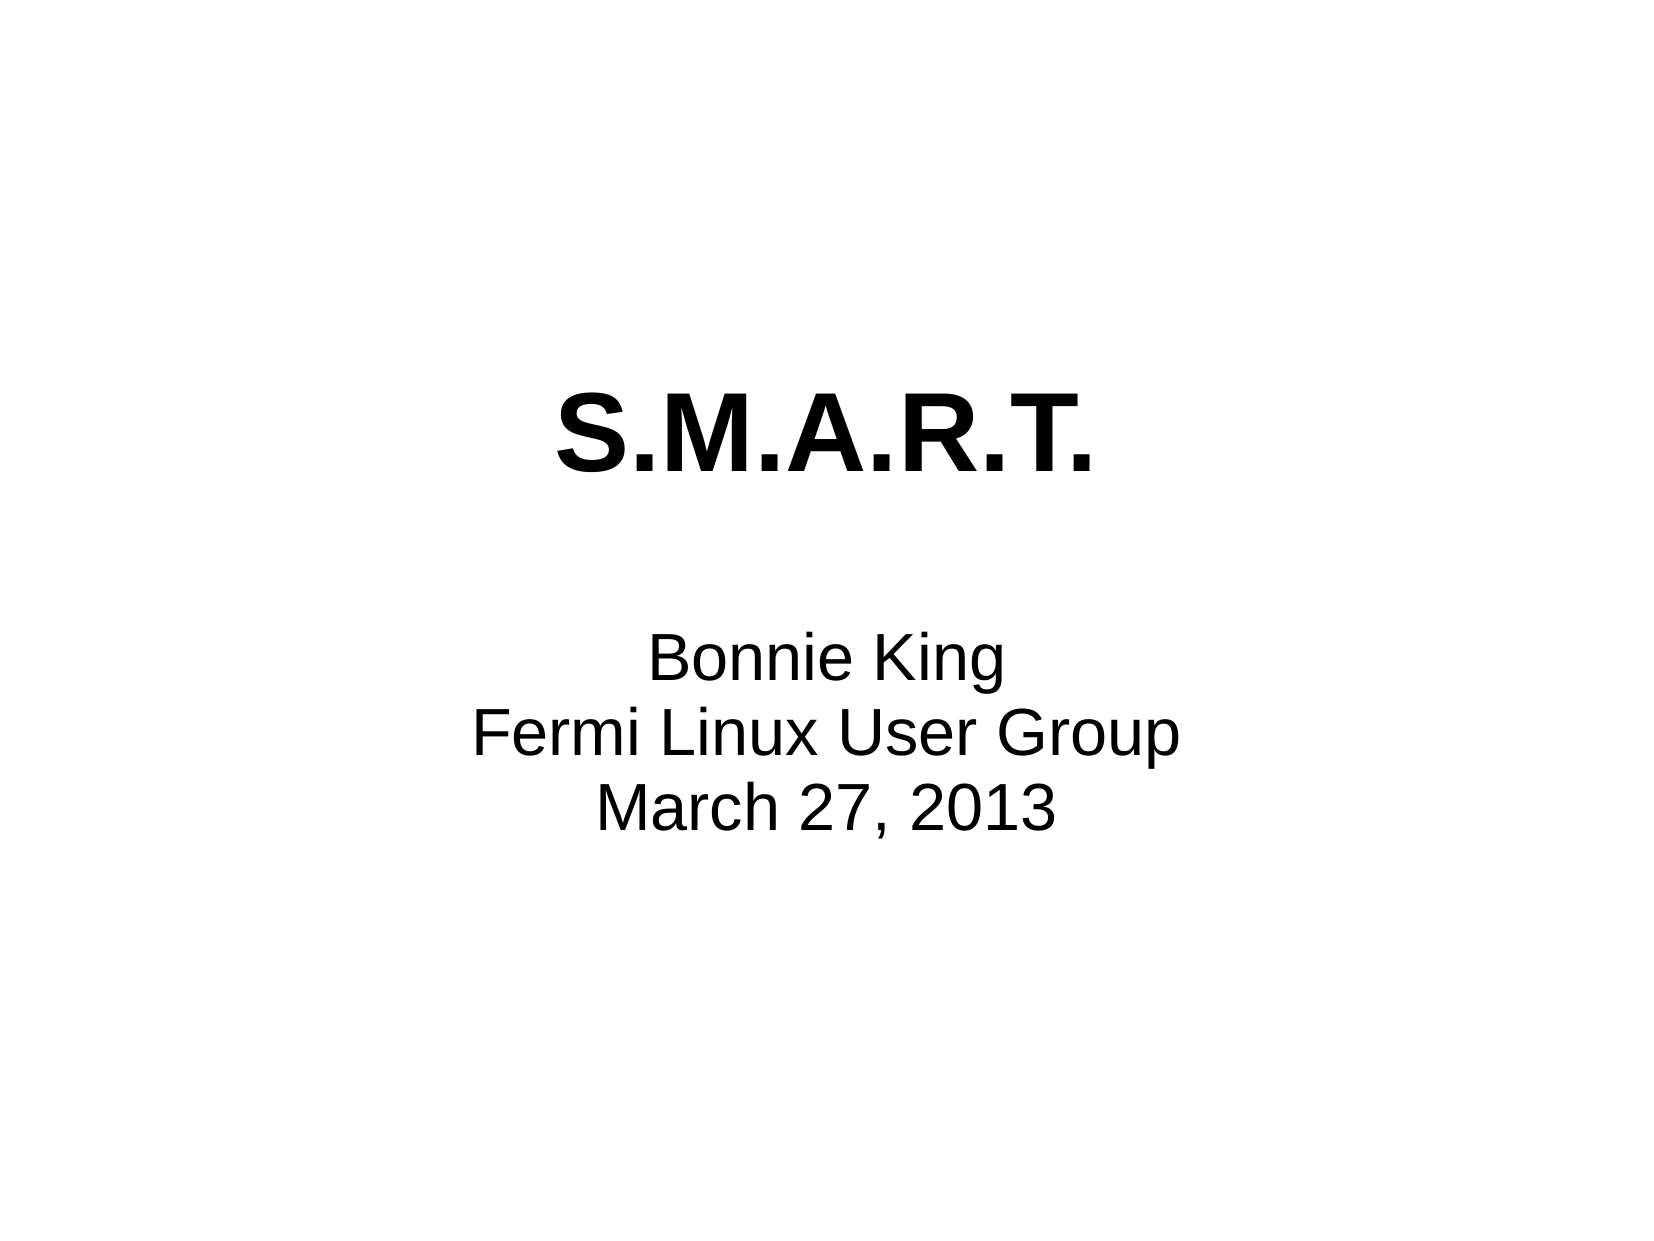

# S.M.A.R.T.
Bonnie King
Fermi Linux User Group
March 27, 2013